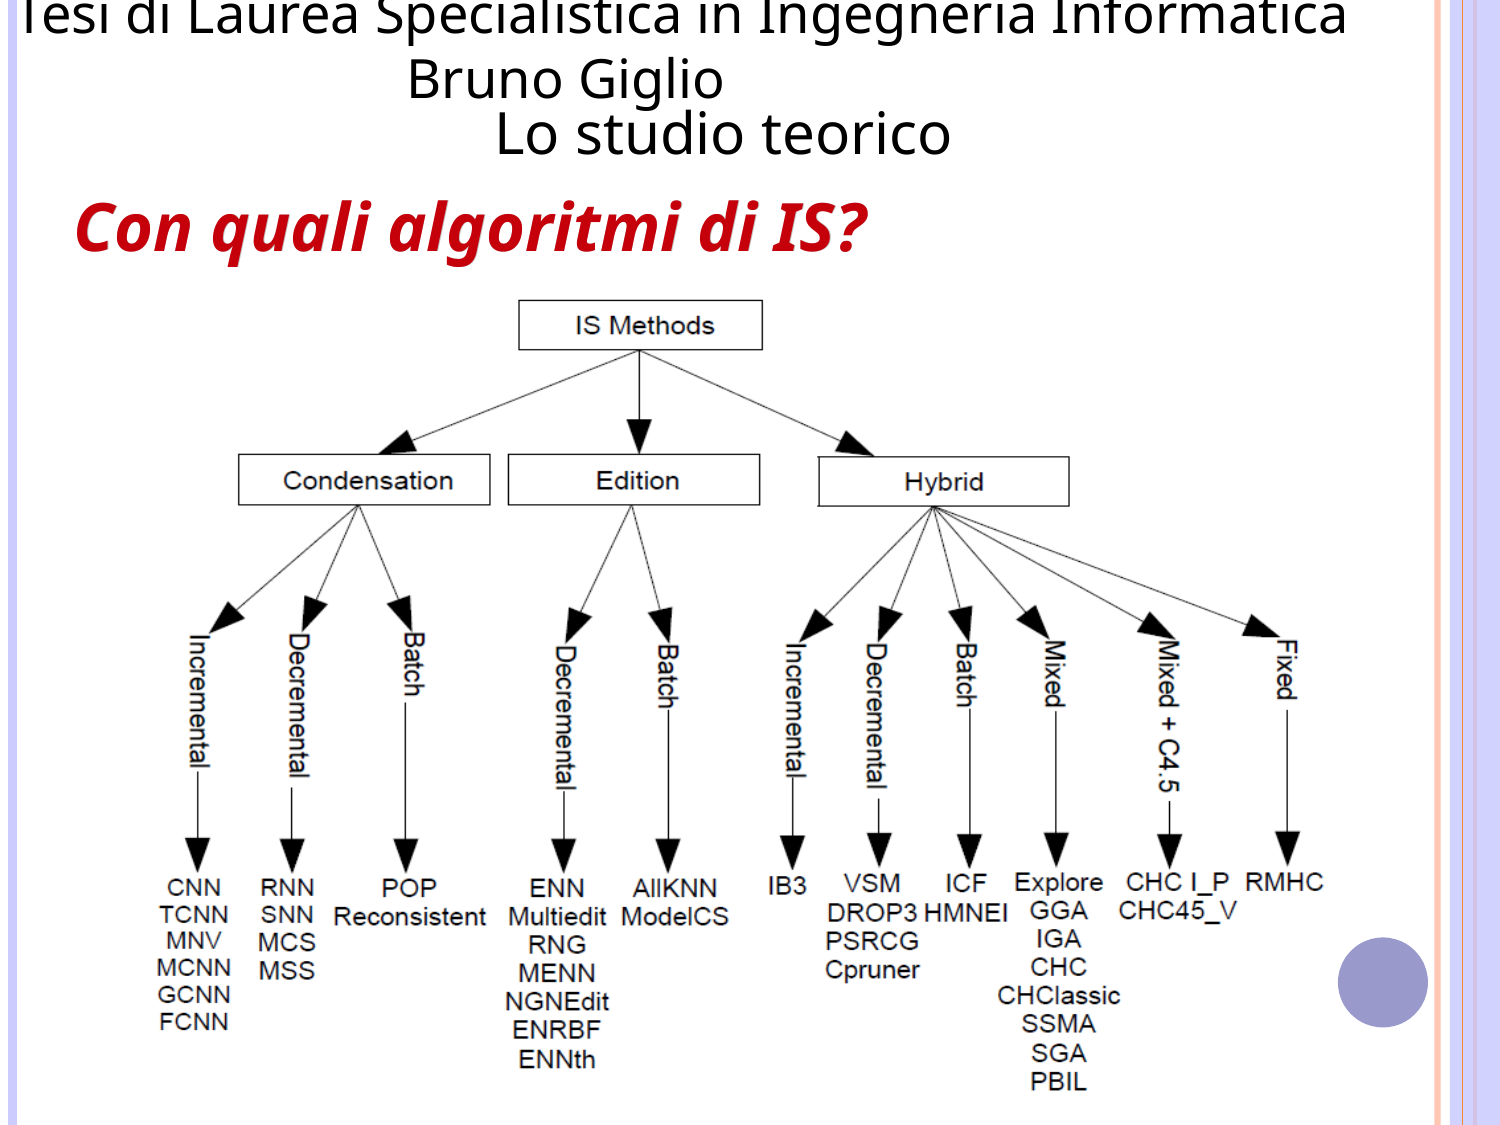

# Tesi di Laurea Specialistica in Ingegneria Informatica Bruno Giglio
Lo studio teorico
Con quali algoritmi di IS?